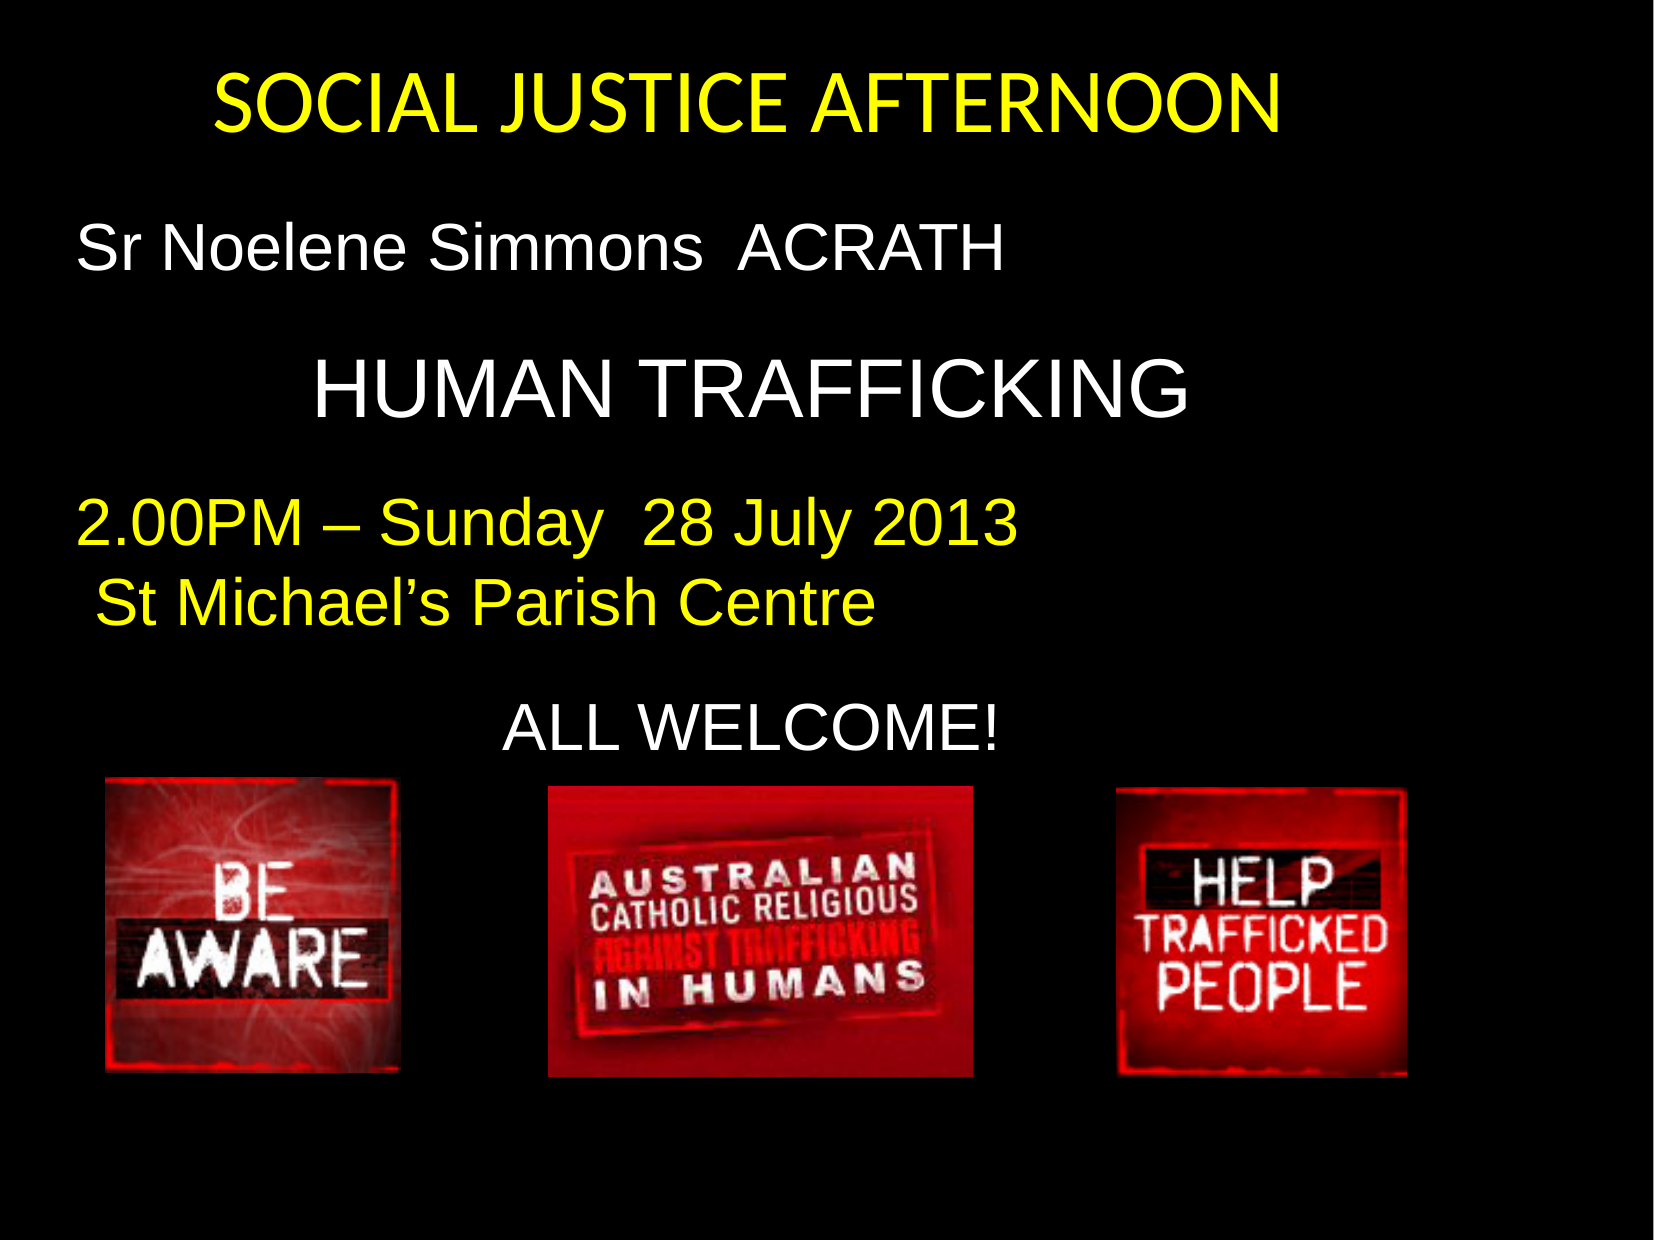

# SOCIAL JUSTICE AFTERNOON
Sr Noelene Simmons ACRATH
HUMAN TRAFFICKING
2.00PM – Sunday 28 July 2013
 St Michael’s Parish Centre
ALL WELCOME!